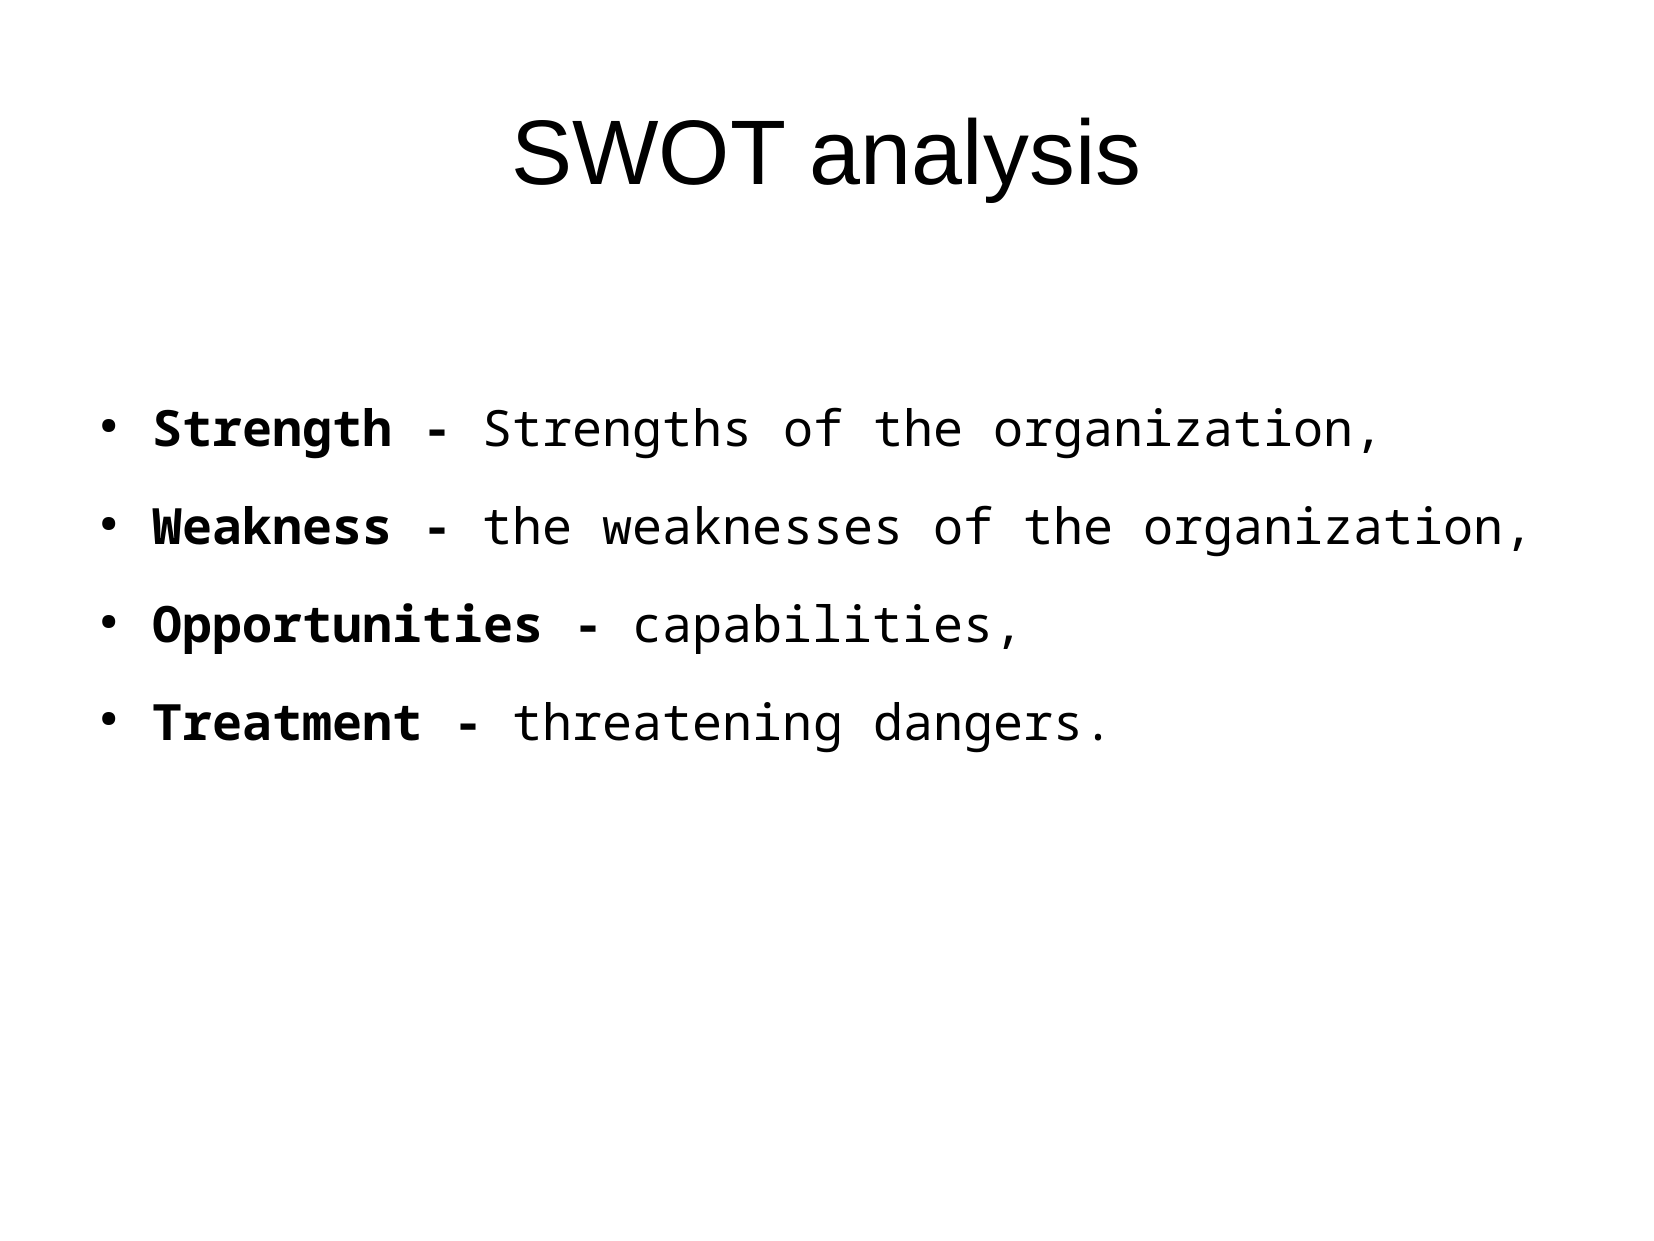

# SWOT analysis
Strength - Strengths of the organization,
Weakness - the weaknesses of the organization,
Opportunities - capabilities,
Treatment - threatening dangers.